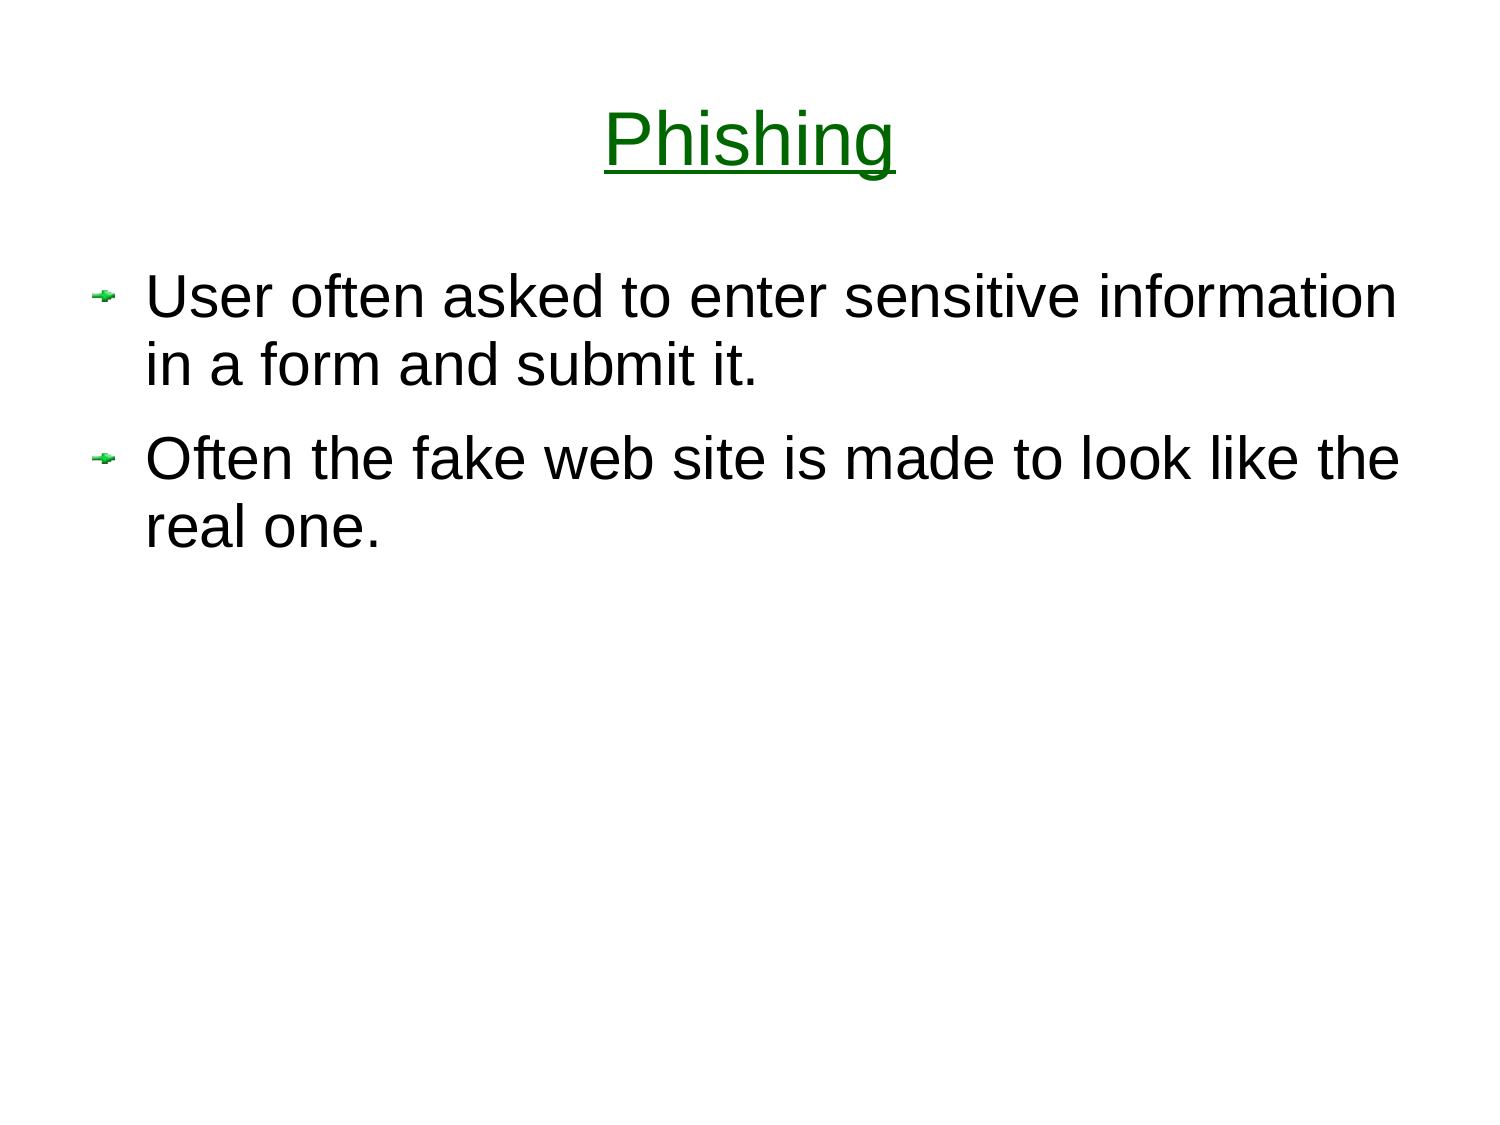

# Phishing
User often asked to enter sensitive information in a form and submit it.
Often the fake web site is made to look like the real one.